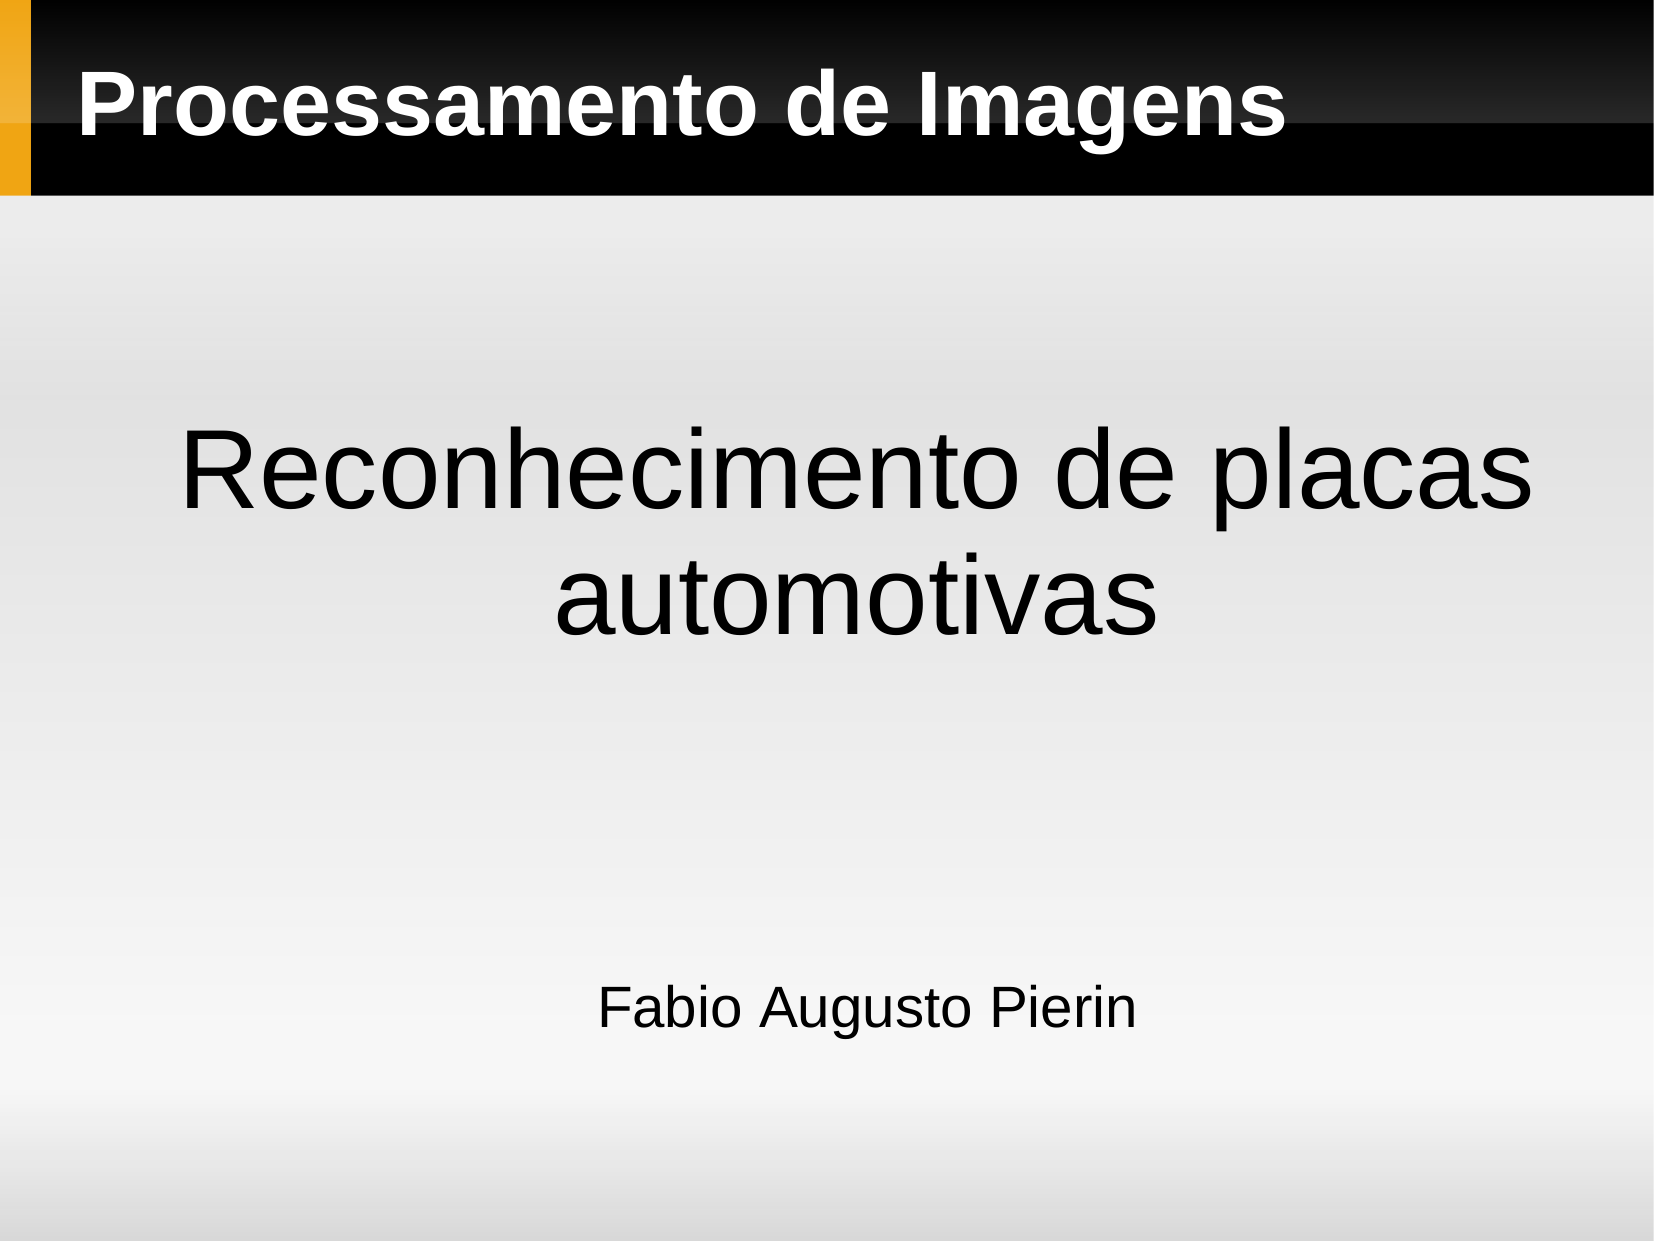

# Processamento de Imagens
Reconhecimento de placas automotivas
Fabio Augusto Pierin